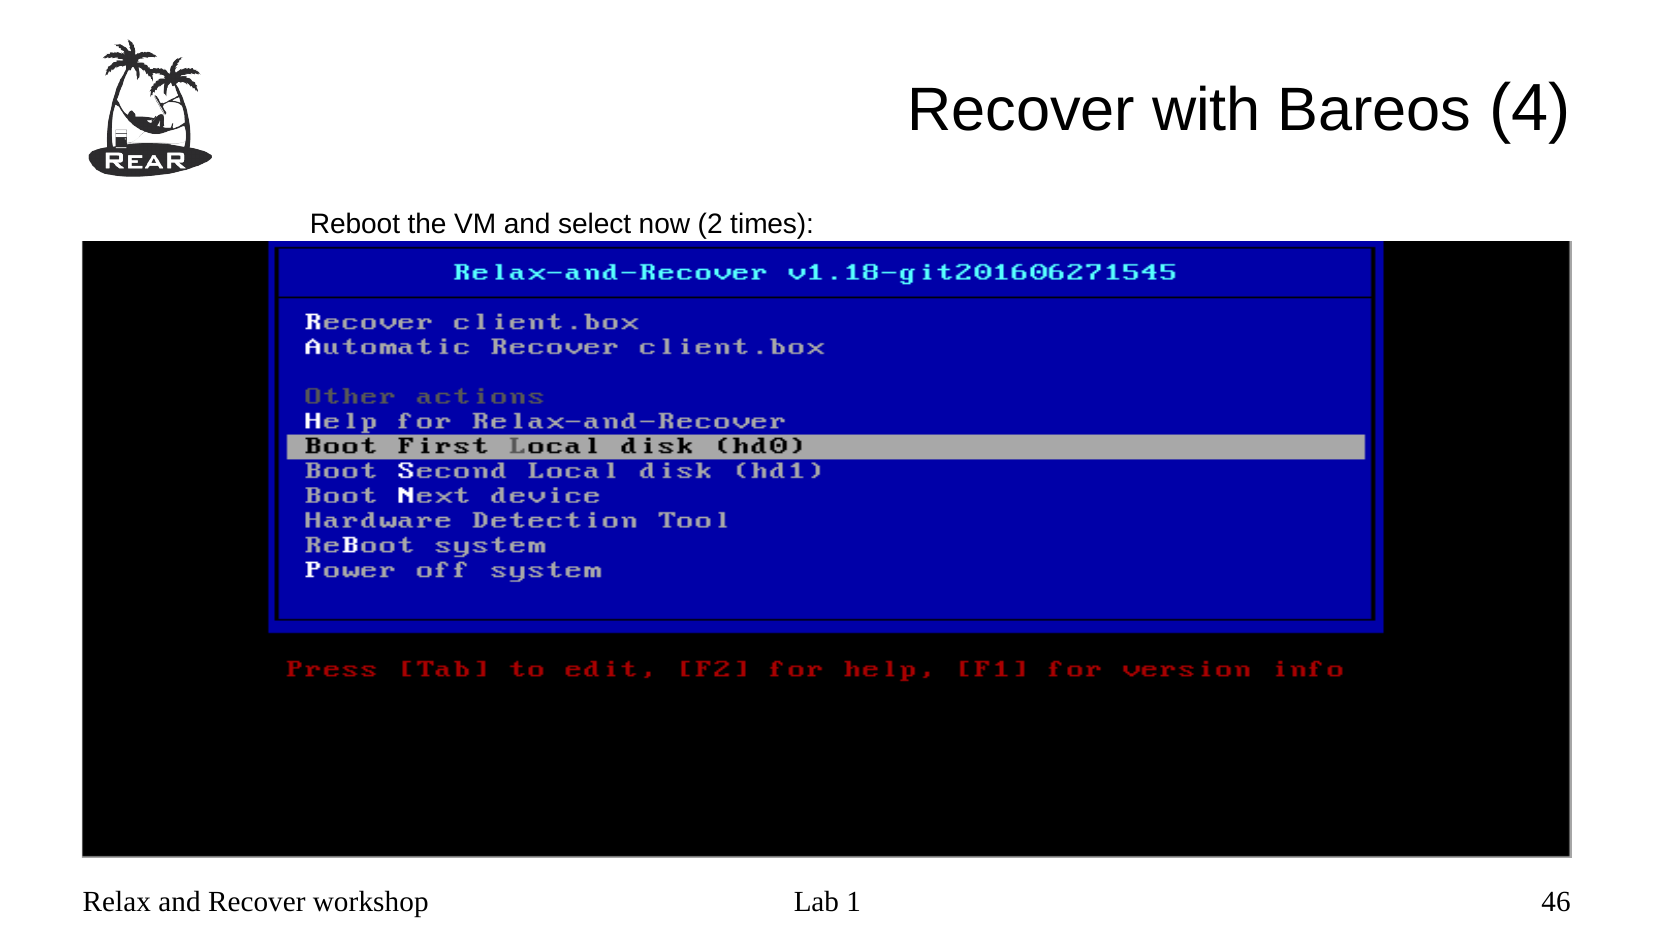

# Recover with Bareos (4)
Reboot the VM and select now (2 times):
Relax and Recover workshop
Lab 1
46